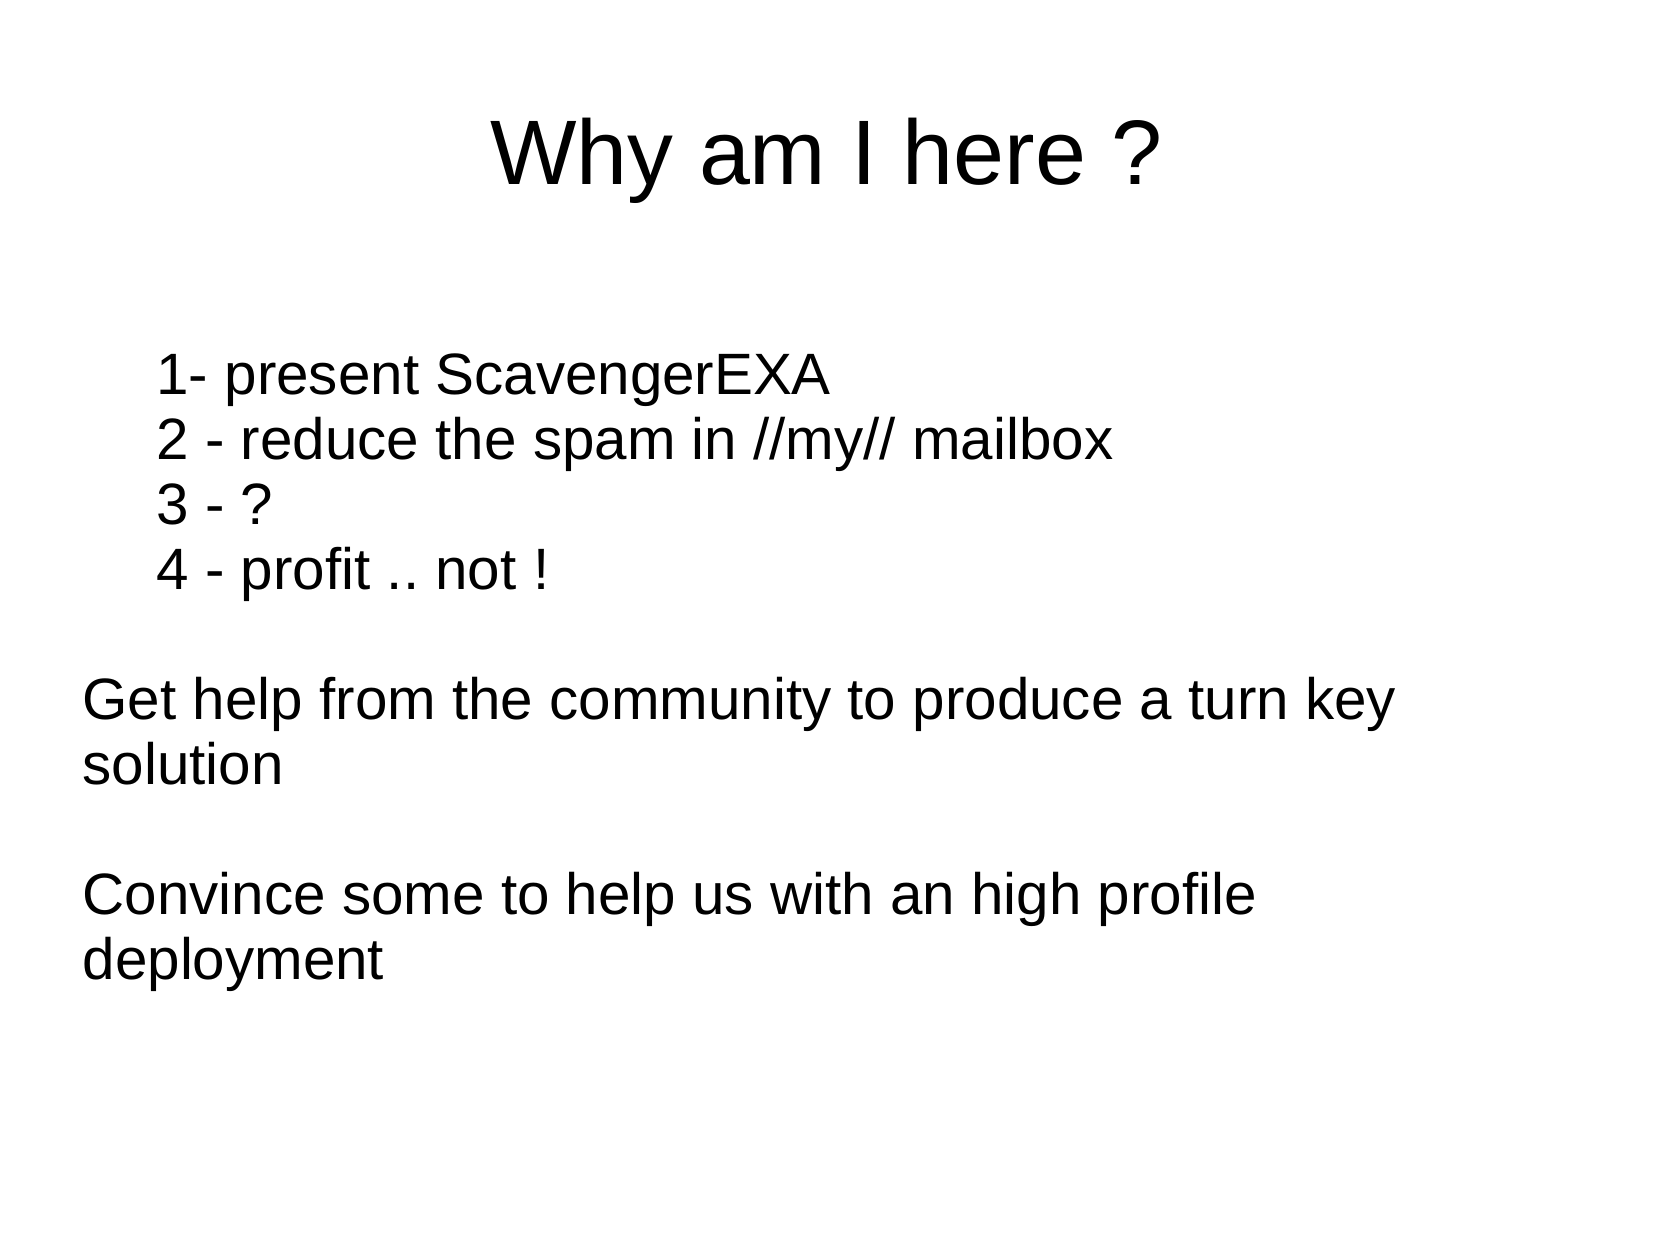

# Why am I here ?
	1- present ScavengerEXA
	2 - reduce the spam in //my// mailbox
	3 - ?
	4 - profit .. not !
Get help from the community to produce a turn key solution
Convince some to help us with an high profile deployment